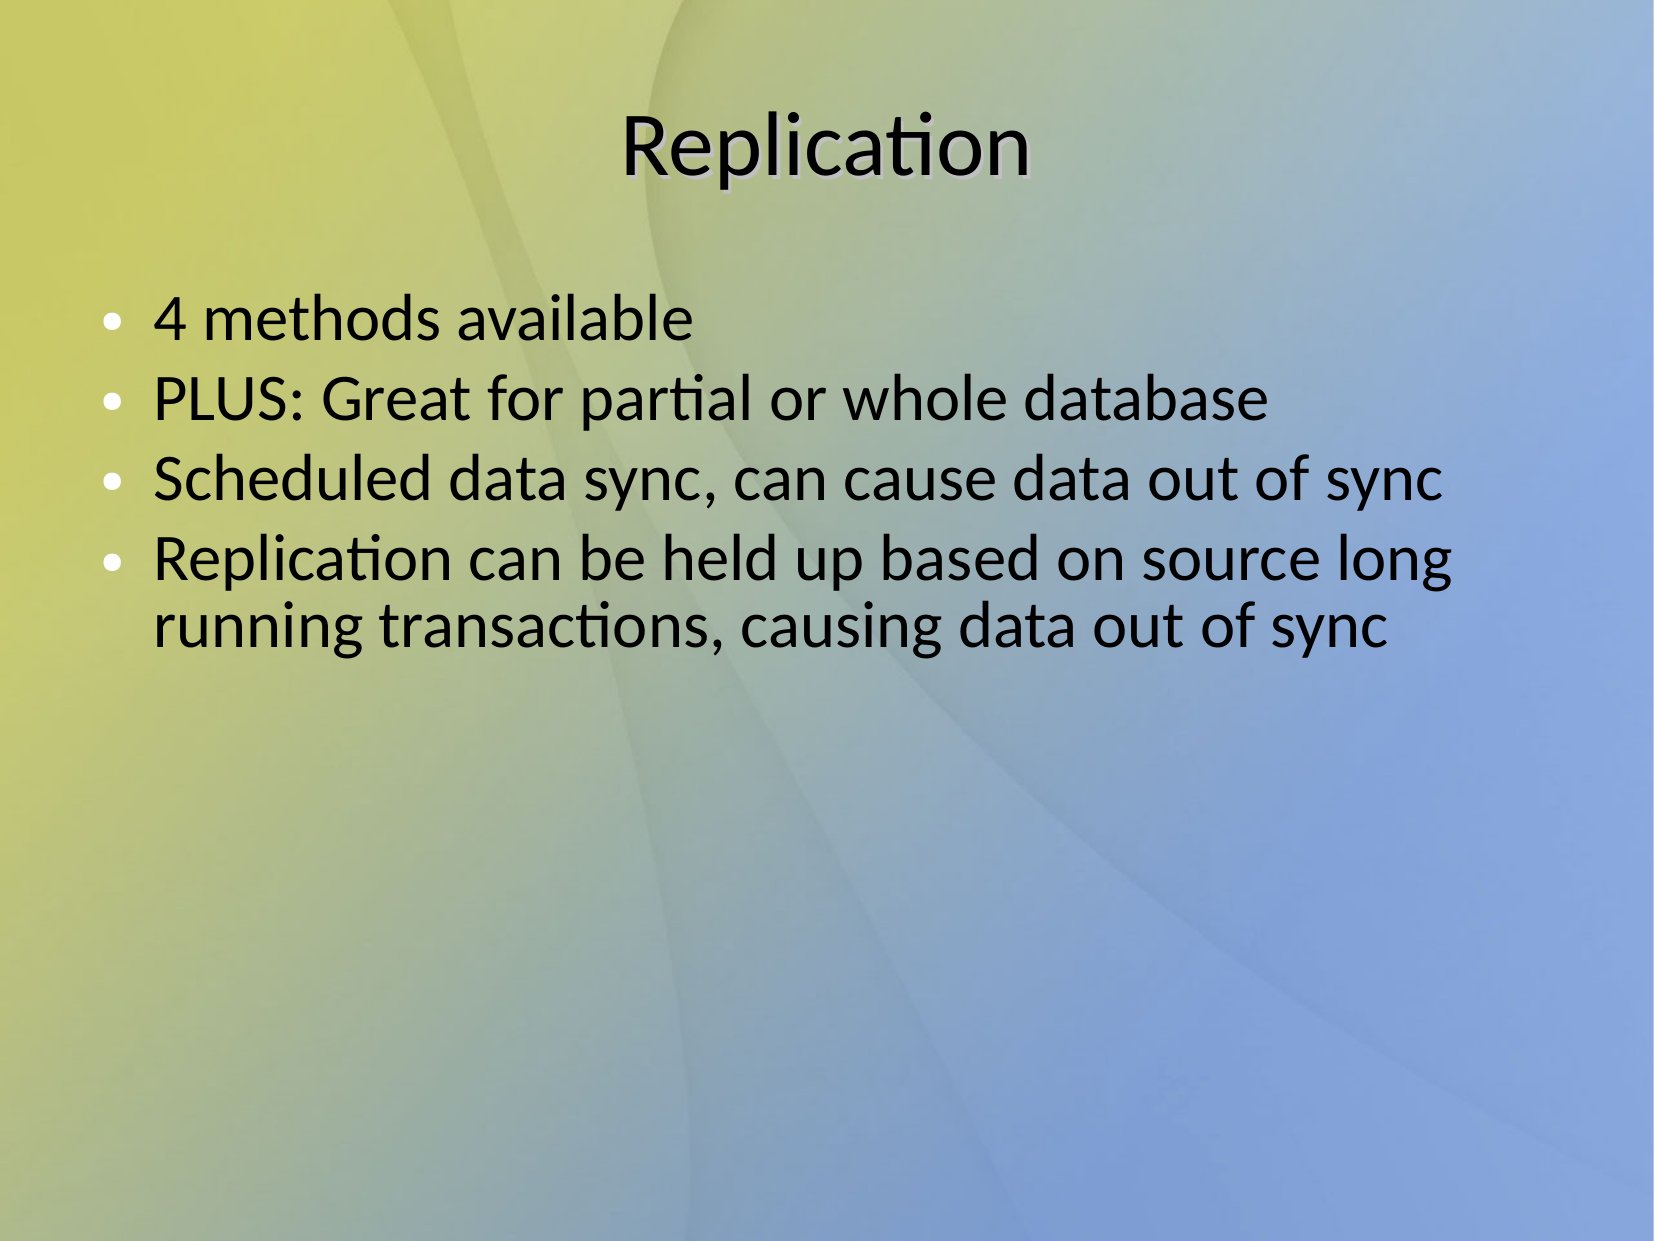

# Replication
4 methods available
PLUS: Great for partial or whole database
Scheduled data sync, can cause data out of sync
Replication can be held up based on source long running transactions, causing data out of sync